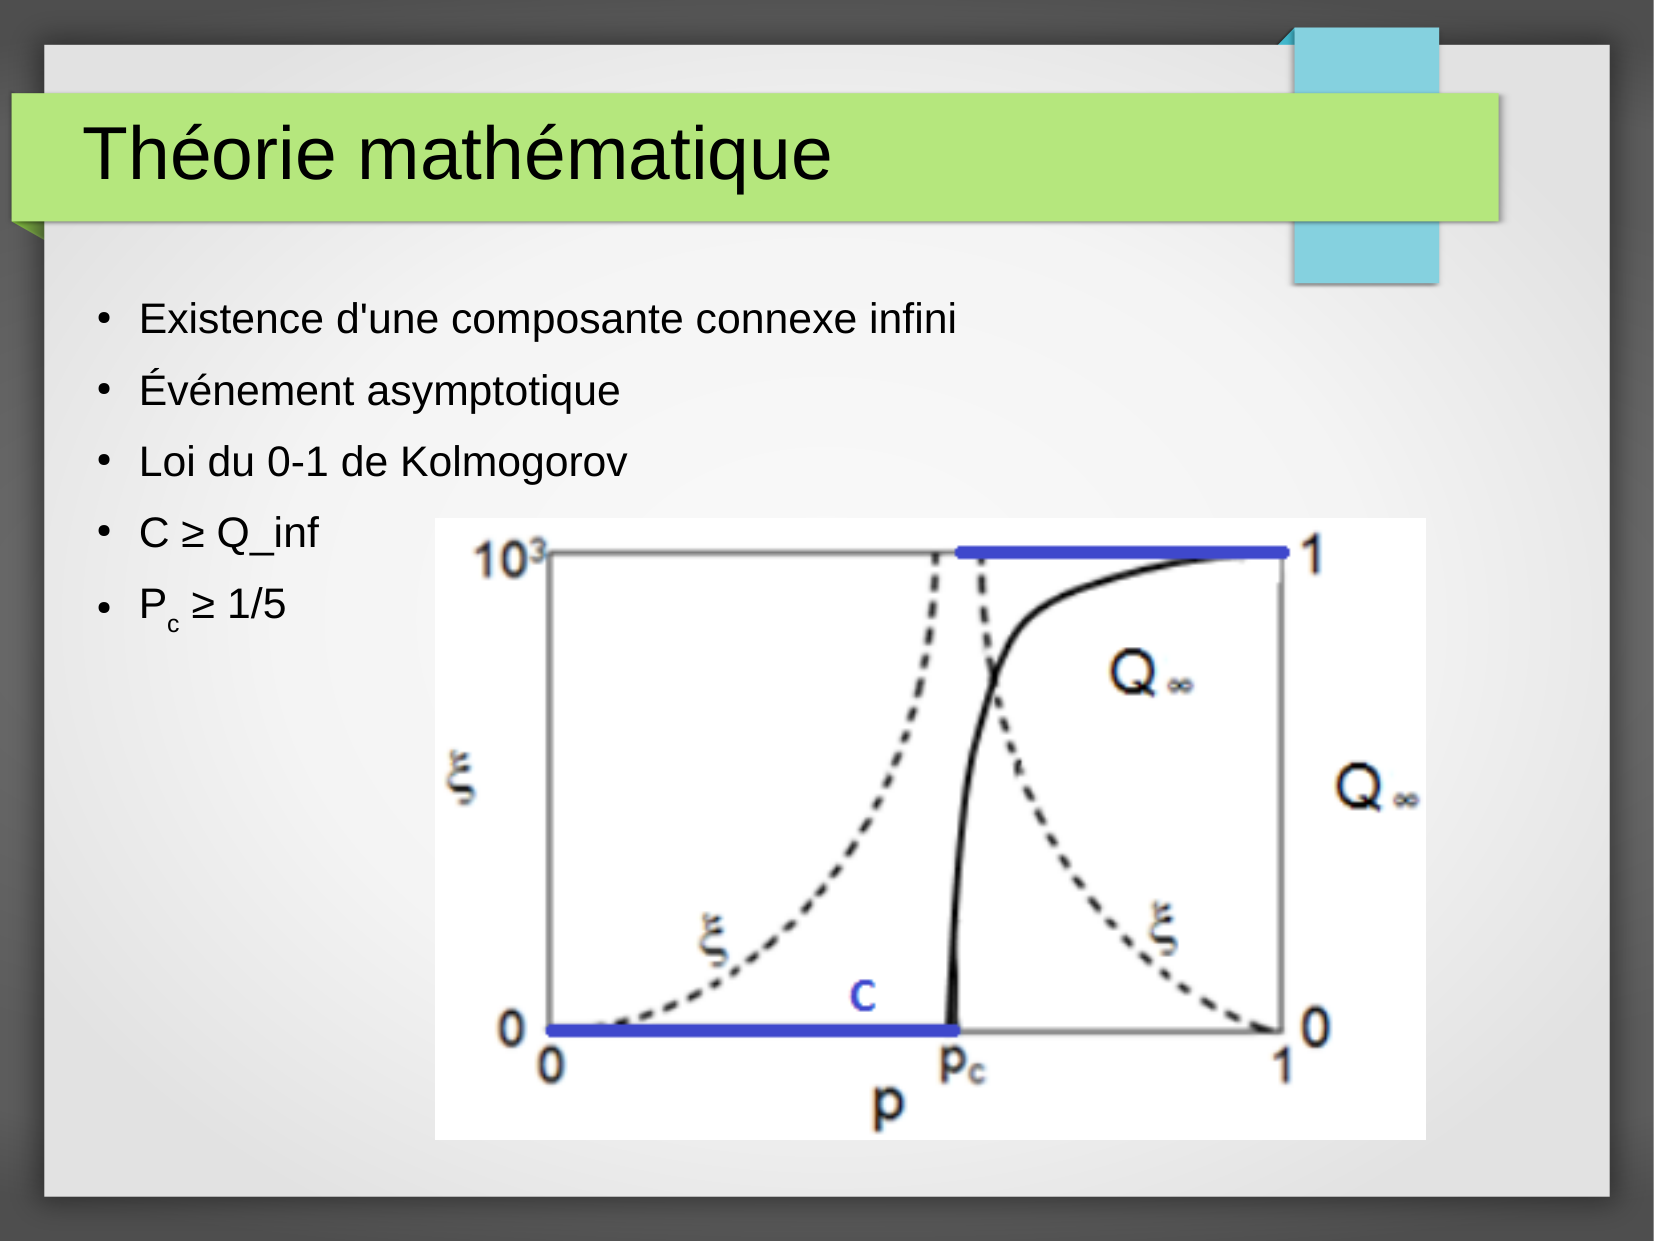

# Théorie mathématique
Existence d'une composante connexe infini
Événement asymptotique
Loi du 0-1 de Kolmogorov
C ≥ Q_inf
Pc ≥ 1/5